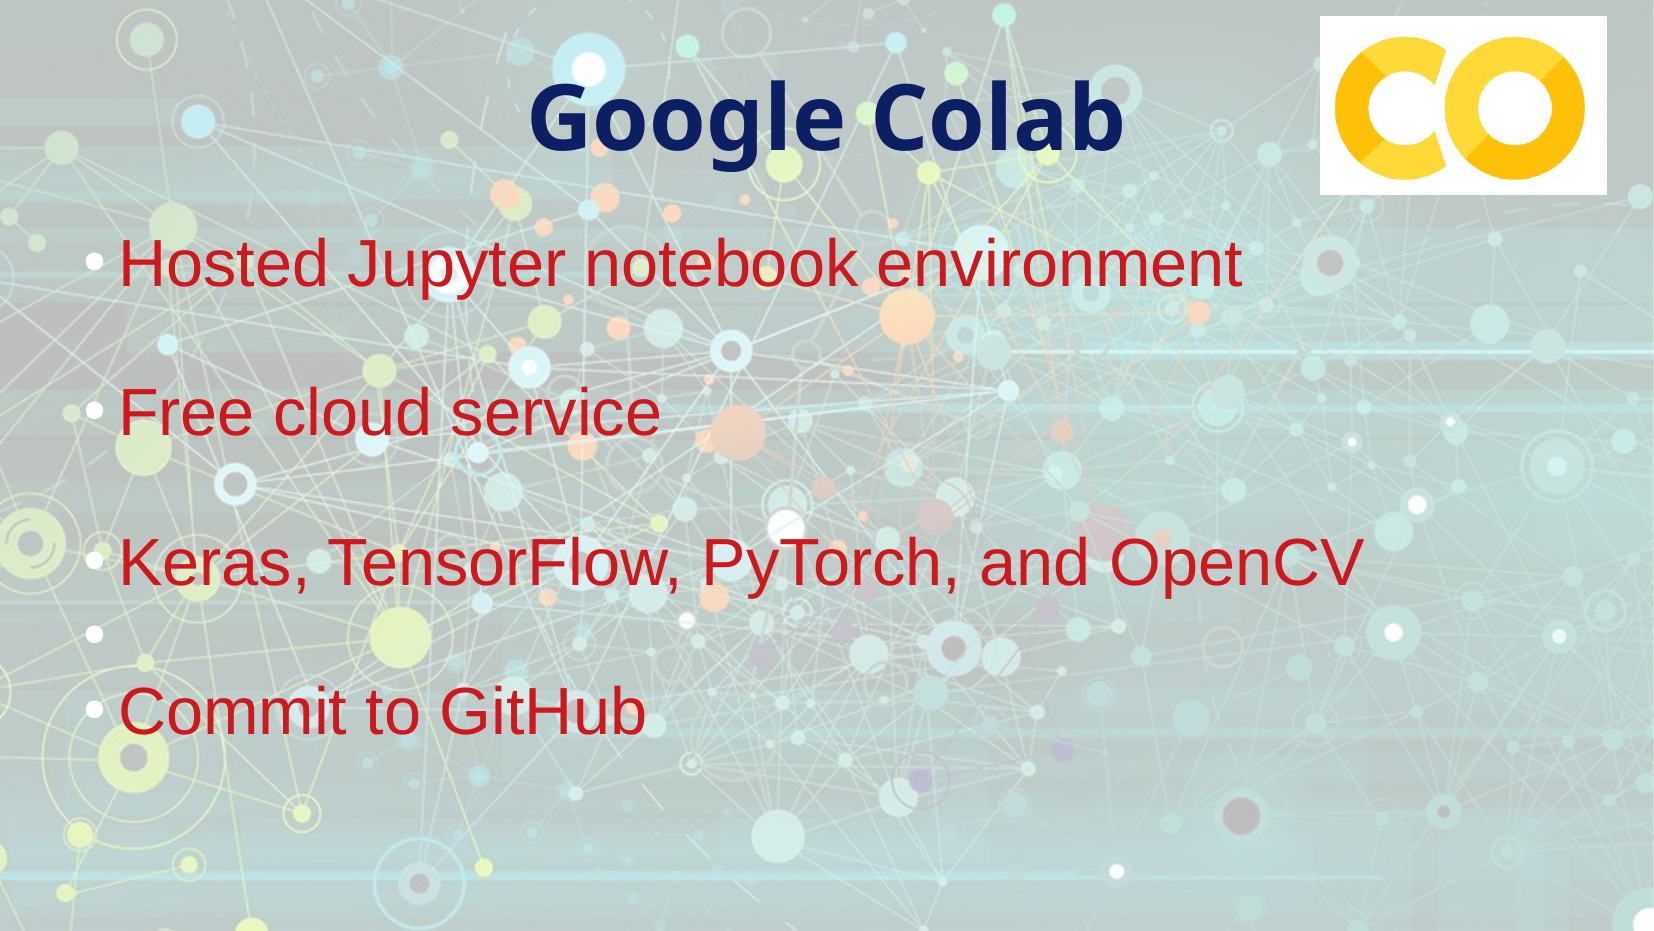

# Google Colab
Hosted Jupyter notebook environment
Free cloud service
Keras, TensorFlow, PyTorch, and OpenCV
Commit to GitHub